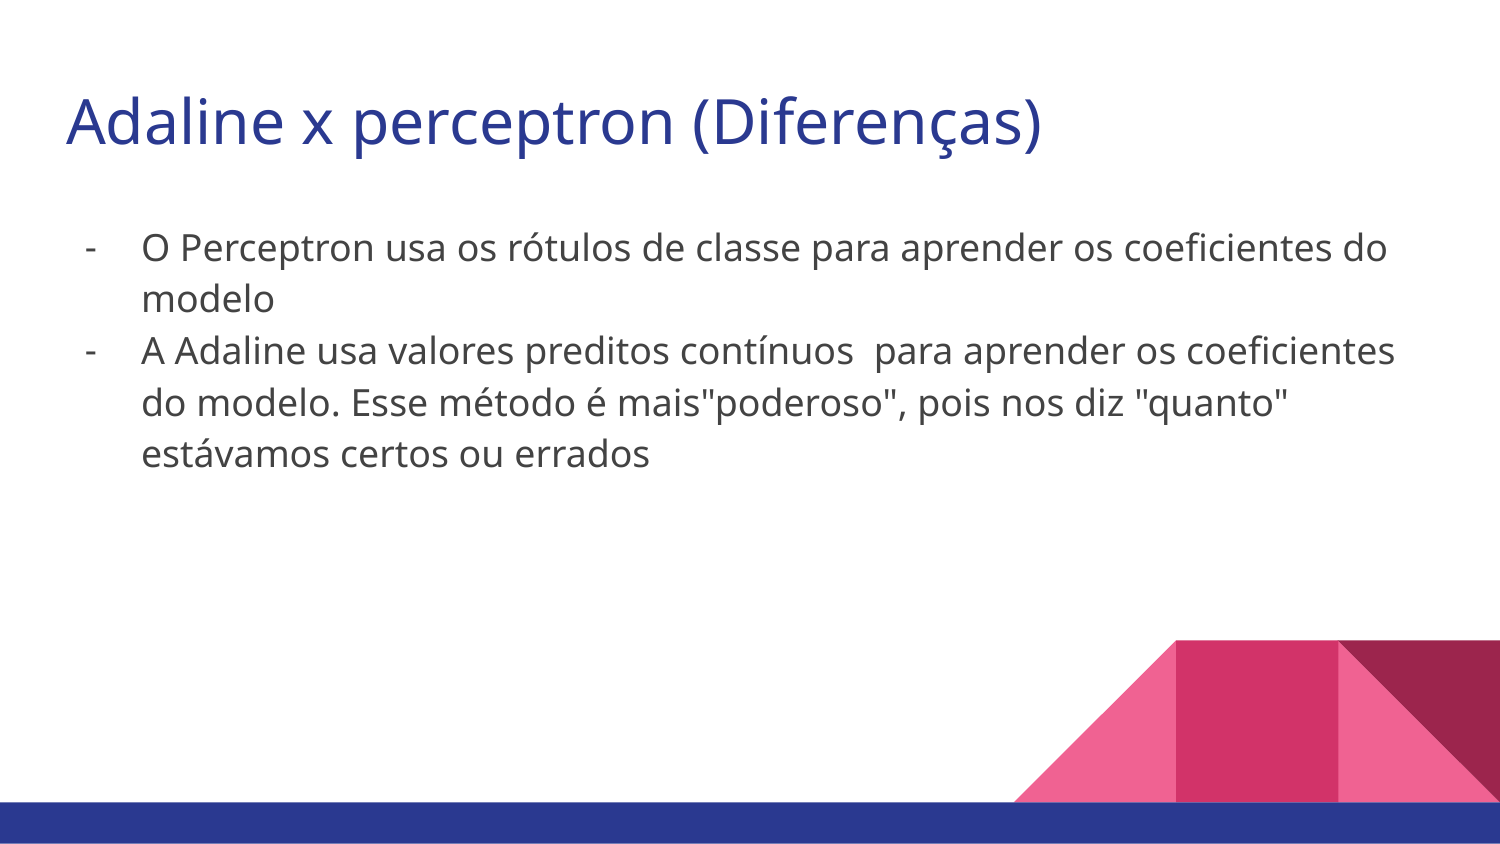

# Adaline x perceptron (Diferenças)
O Perceptron usa os rótulos de classe para aprender os coeficientes do modelo
A Adaline usa valores preditos contínuos para aprender os coeficientes do modelo. Esse método é mais"poderoso", pois nos diz "quanto" estávamos certos ou errados